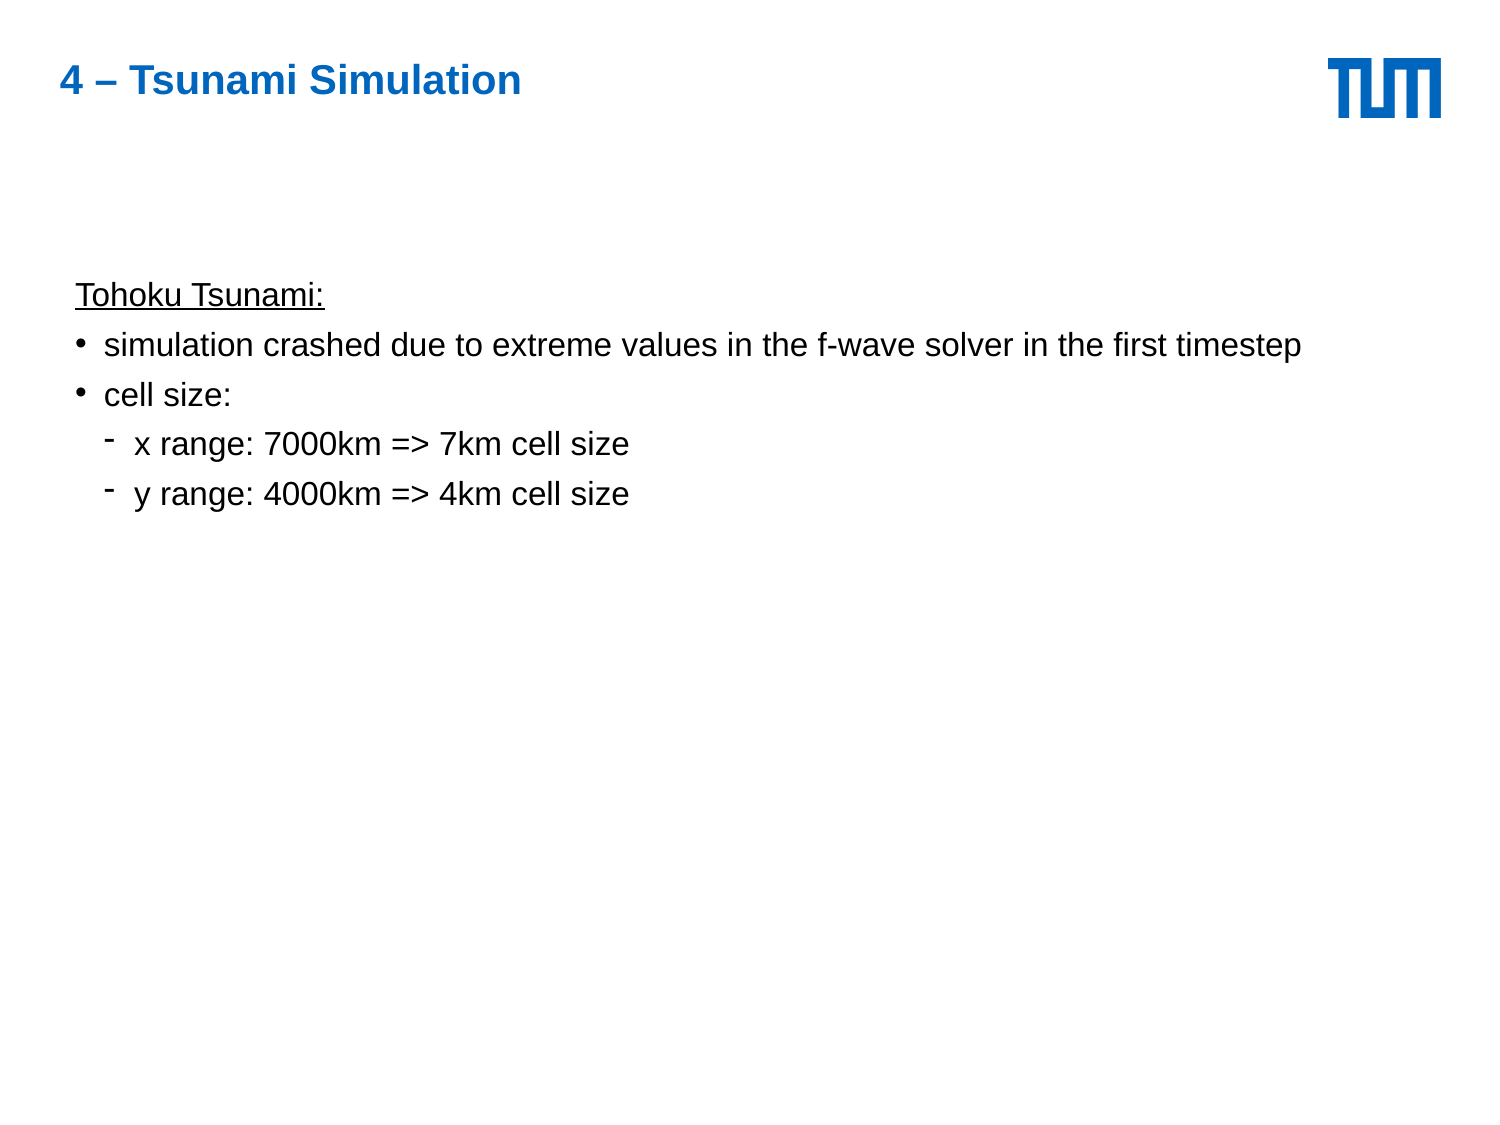

# 4 – Tsunami Simulation
Tohoku Tsunami:
simulation crashed due to extreme values in the f-wave solver in the first timestep
cell size:
x range: 7000km => 7km cell size
y range: 4000km => 4km cell size